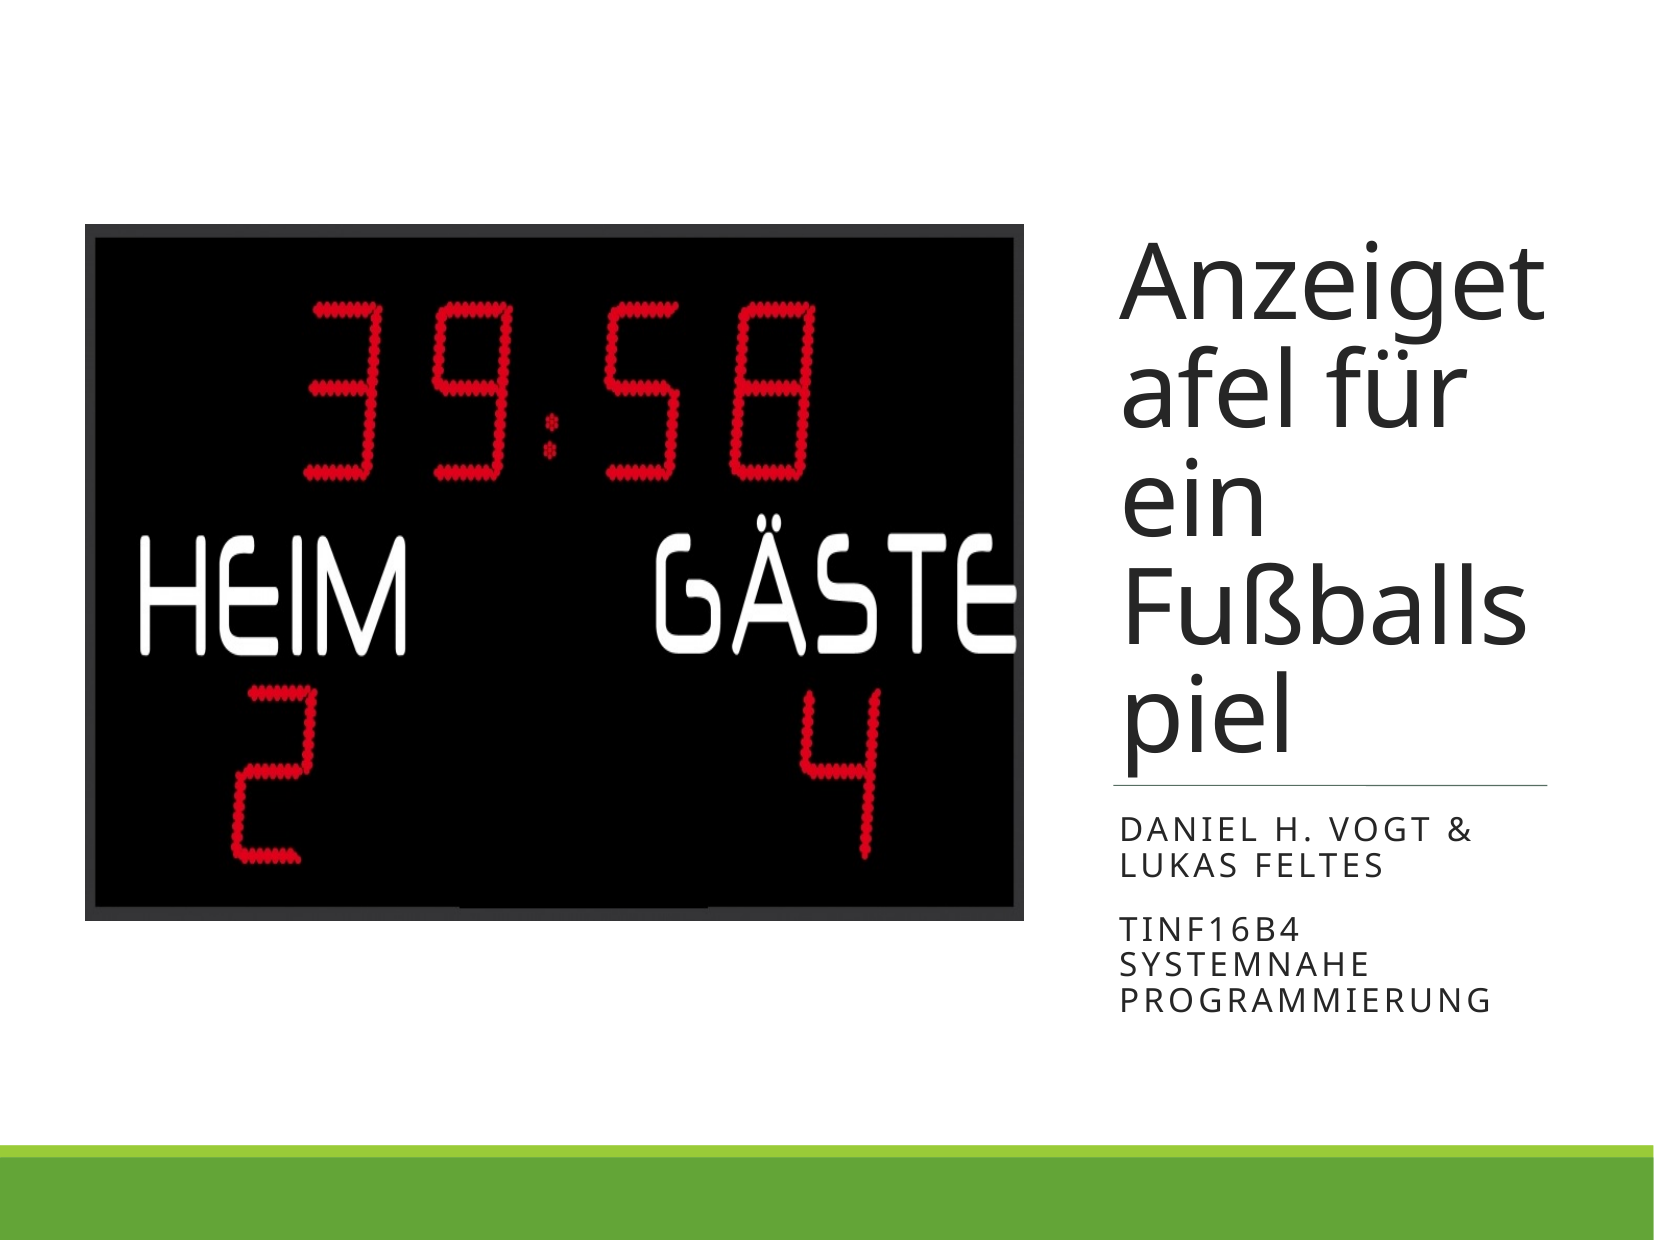

# Anzeigetafel für ein Fußballspiel
Daniel h. Vogt & Lukas feltes
Tinf16b4 Systemnahe programmierung